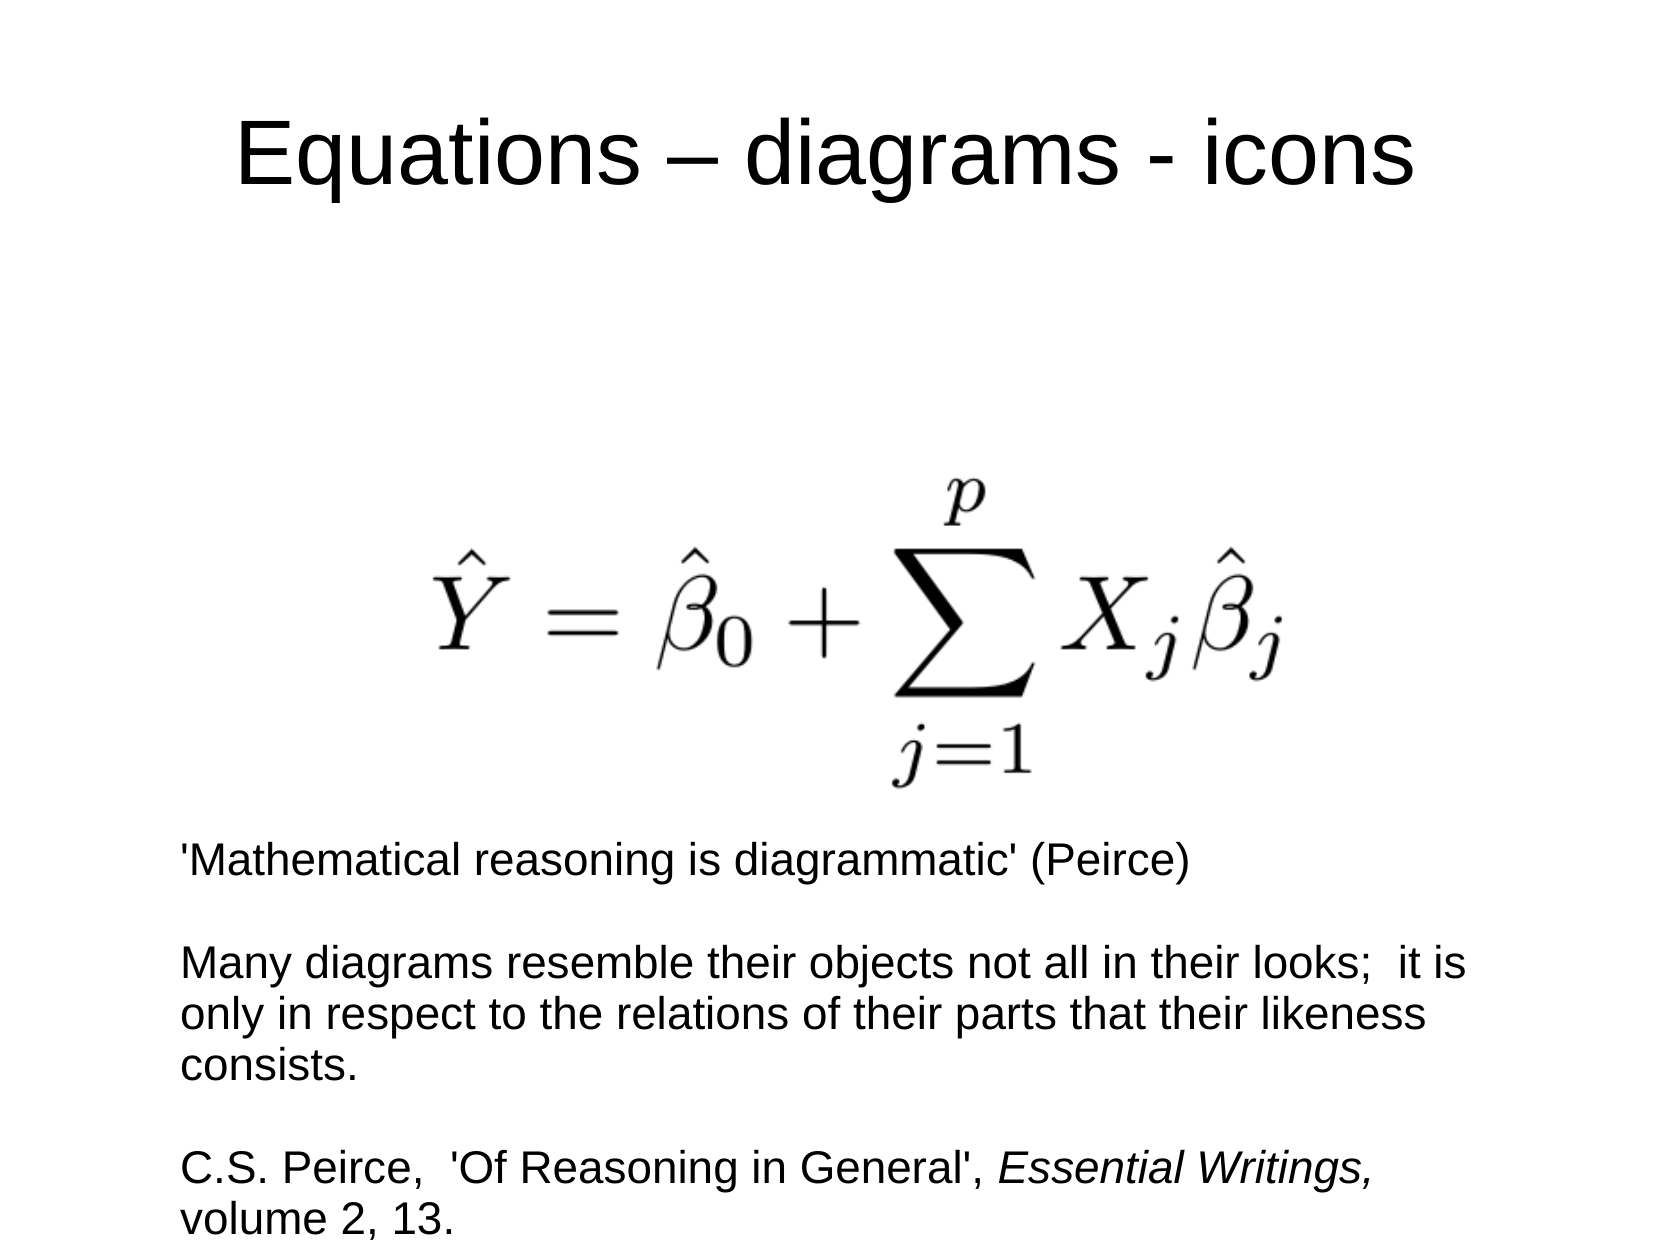

# Equations – diagrams - icons
'Mathematical reasoning is diagrammatic' (Peirce)
Many diagrams resemble their objects not all in their looks; it is only in respect to the relations of their parts that their likeness consists.
C.S. Peirce, 'Of Reasoning in General', Essential Writings, volume 2, 13.